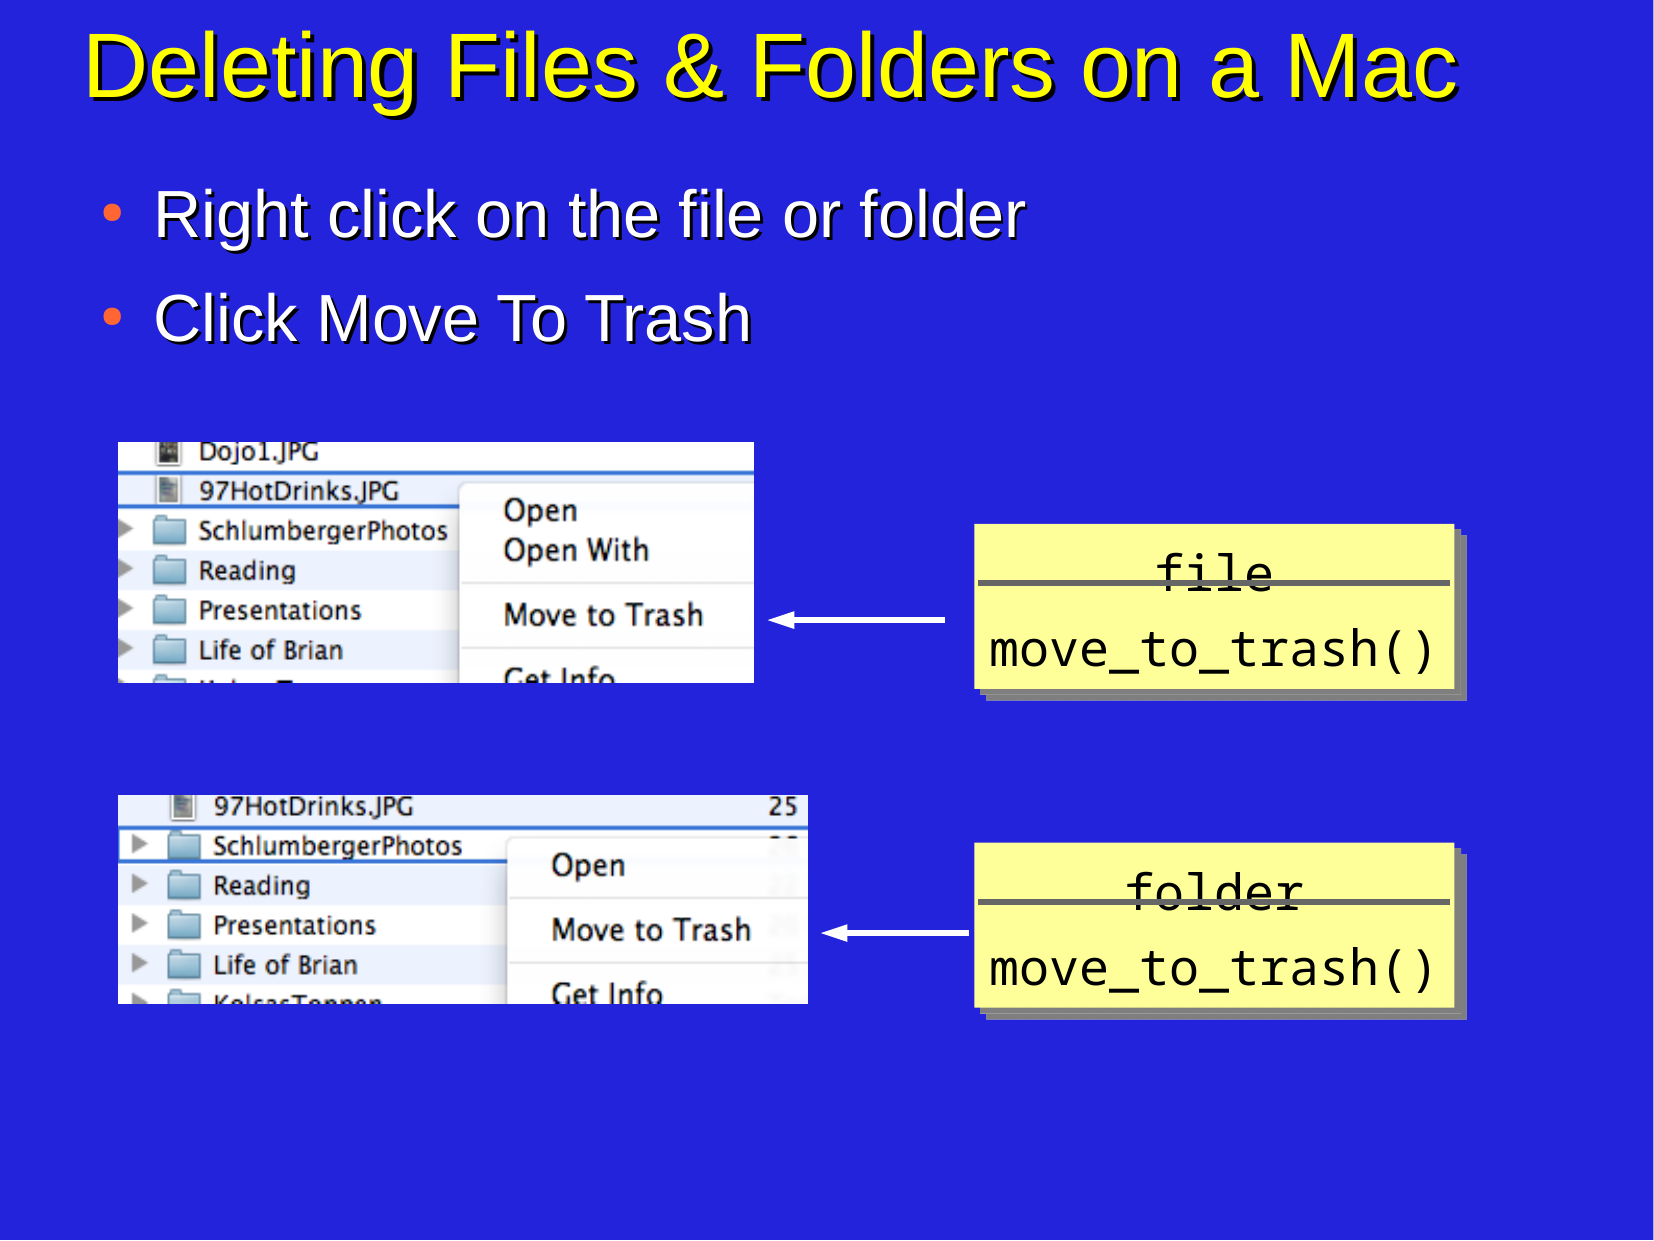

# Deleting Files & Folders on a Mac
Right click on the file or folder
Click Move To Trash
file
move_to_trash()
folder
move_to_trash()